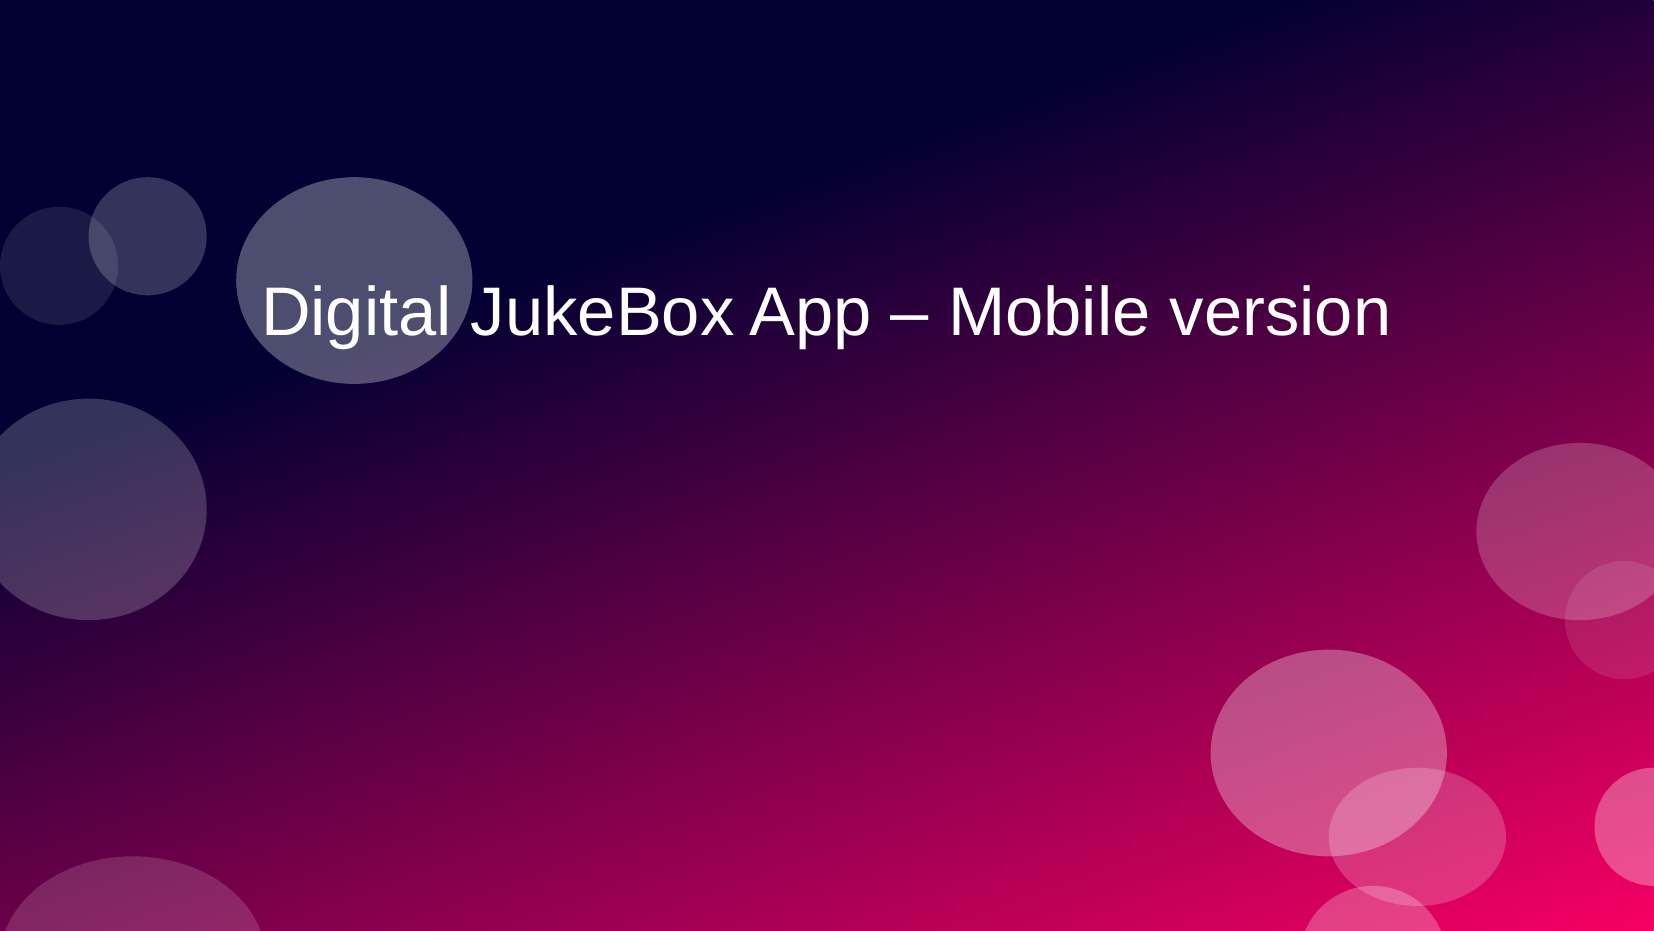

# Digital JukeBox App – Mobile version